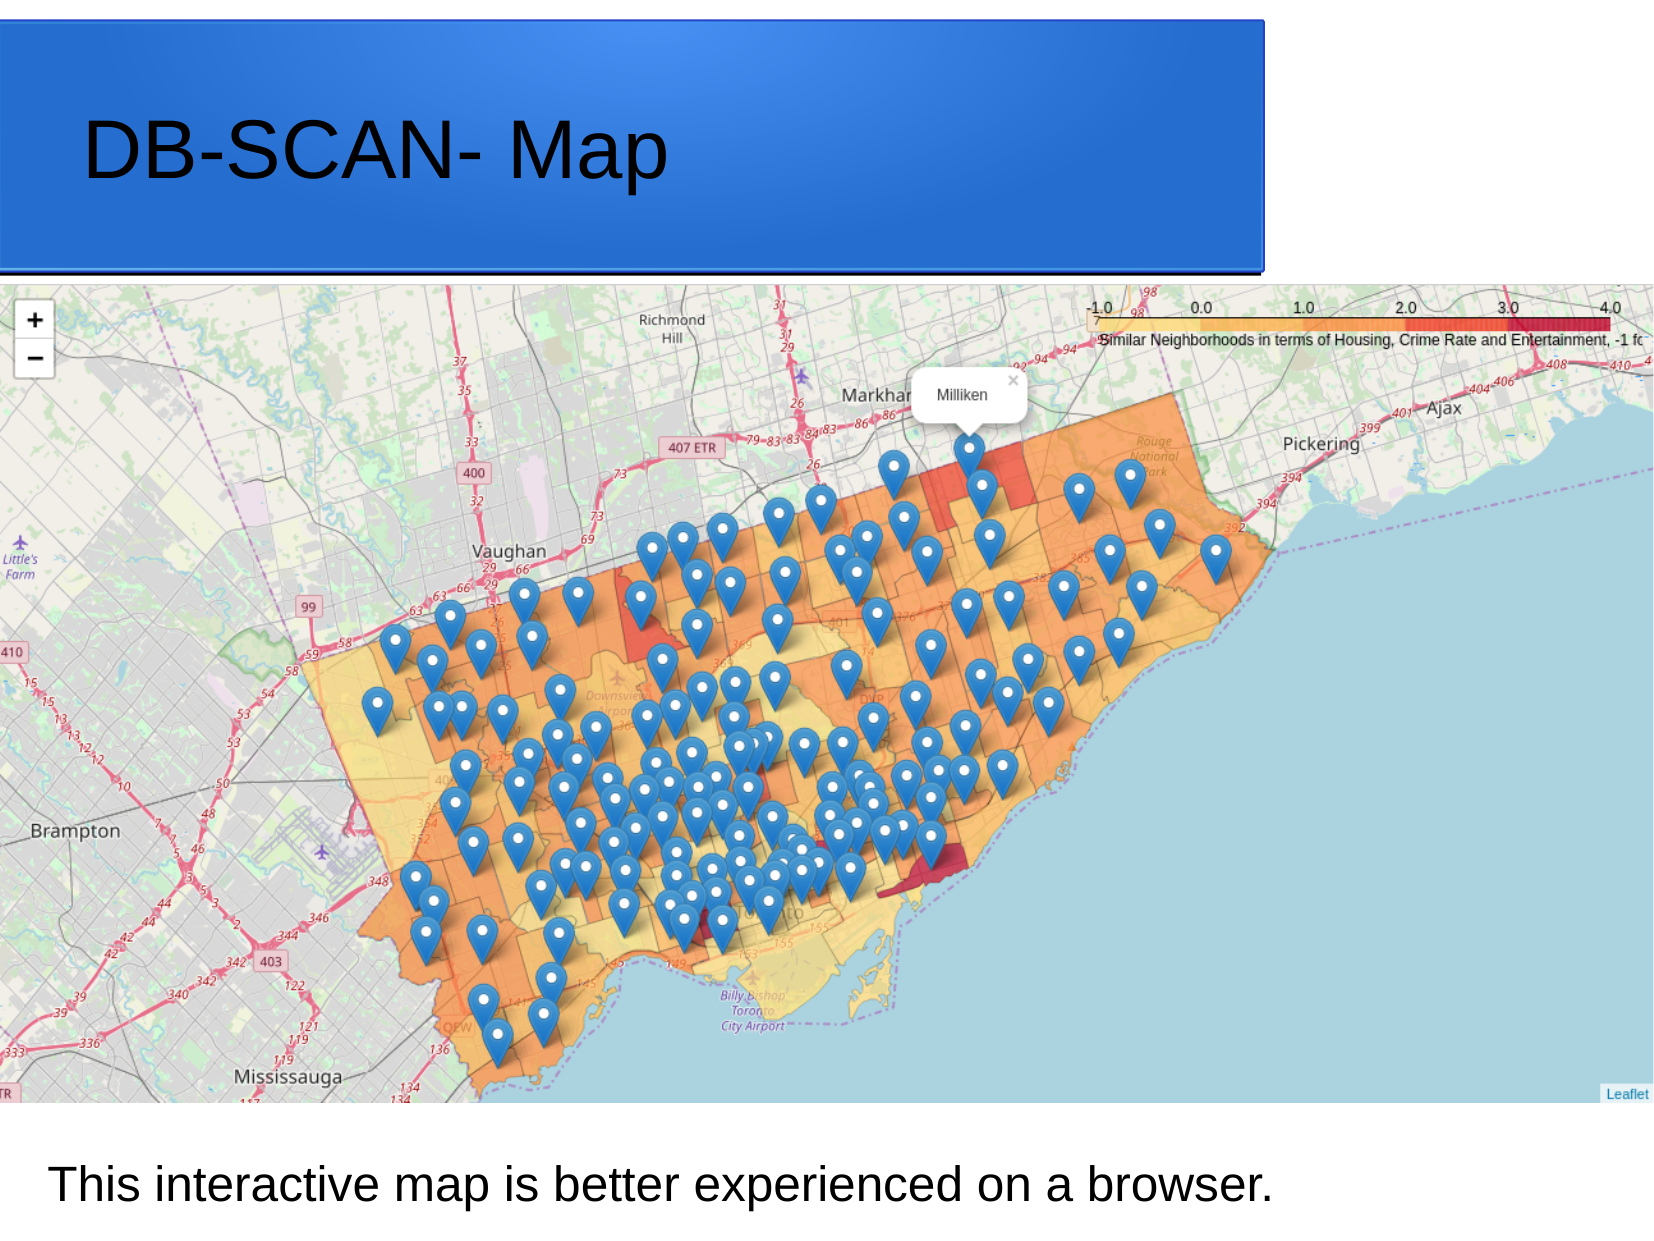

# DB-SCAN- Map
This interactive map is better experienced on a browser.